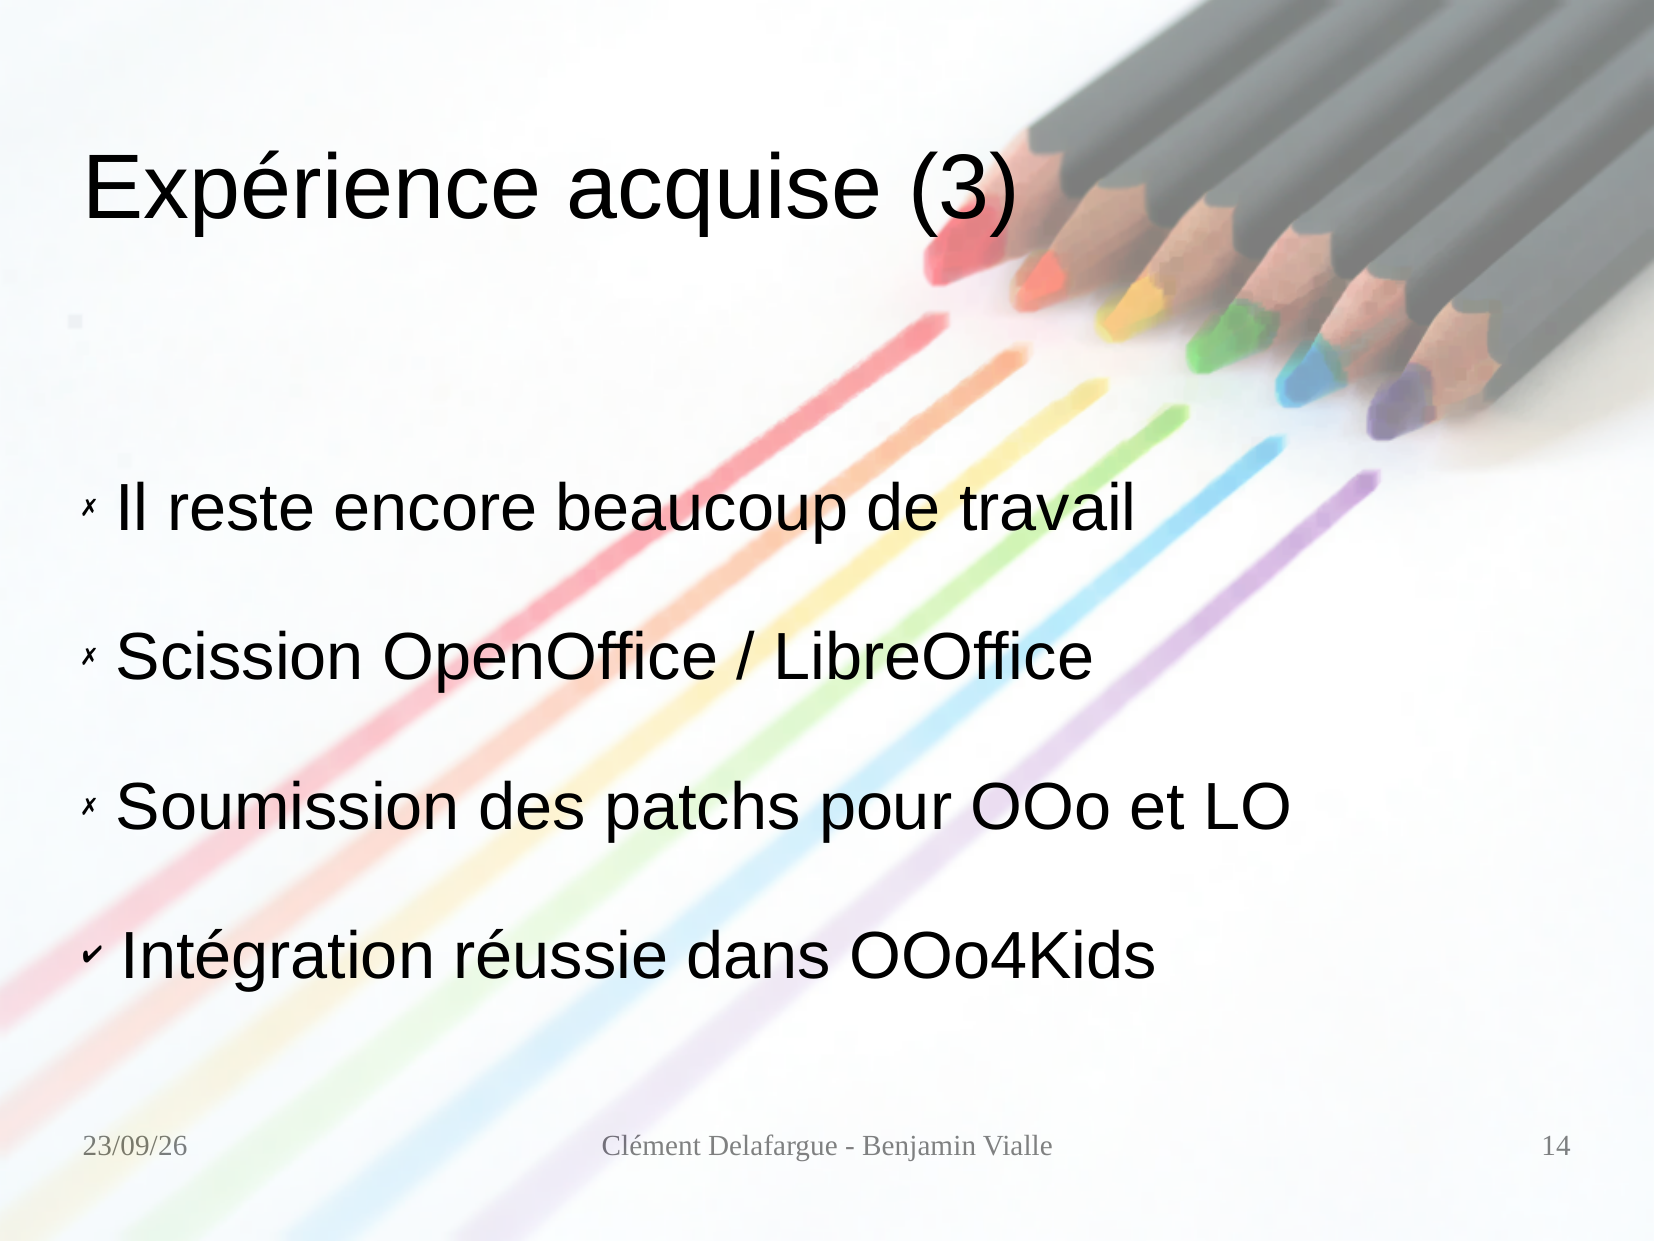

# Expérience acquise (3)
 Il reste encore beaucoup de travail
 Scission OpenOffice / LibreOffice
 Soumission des patchs pour OOo et LO
 Intégration réussie dans OOo4Kids
Clément Delafargue - Benjamin Vialle
14